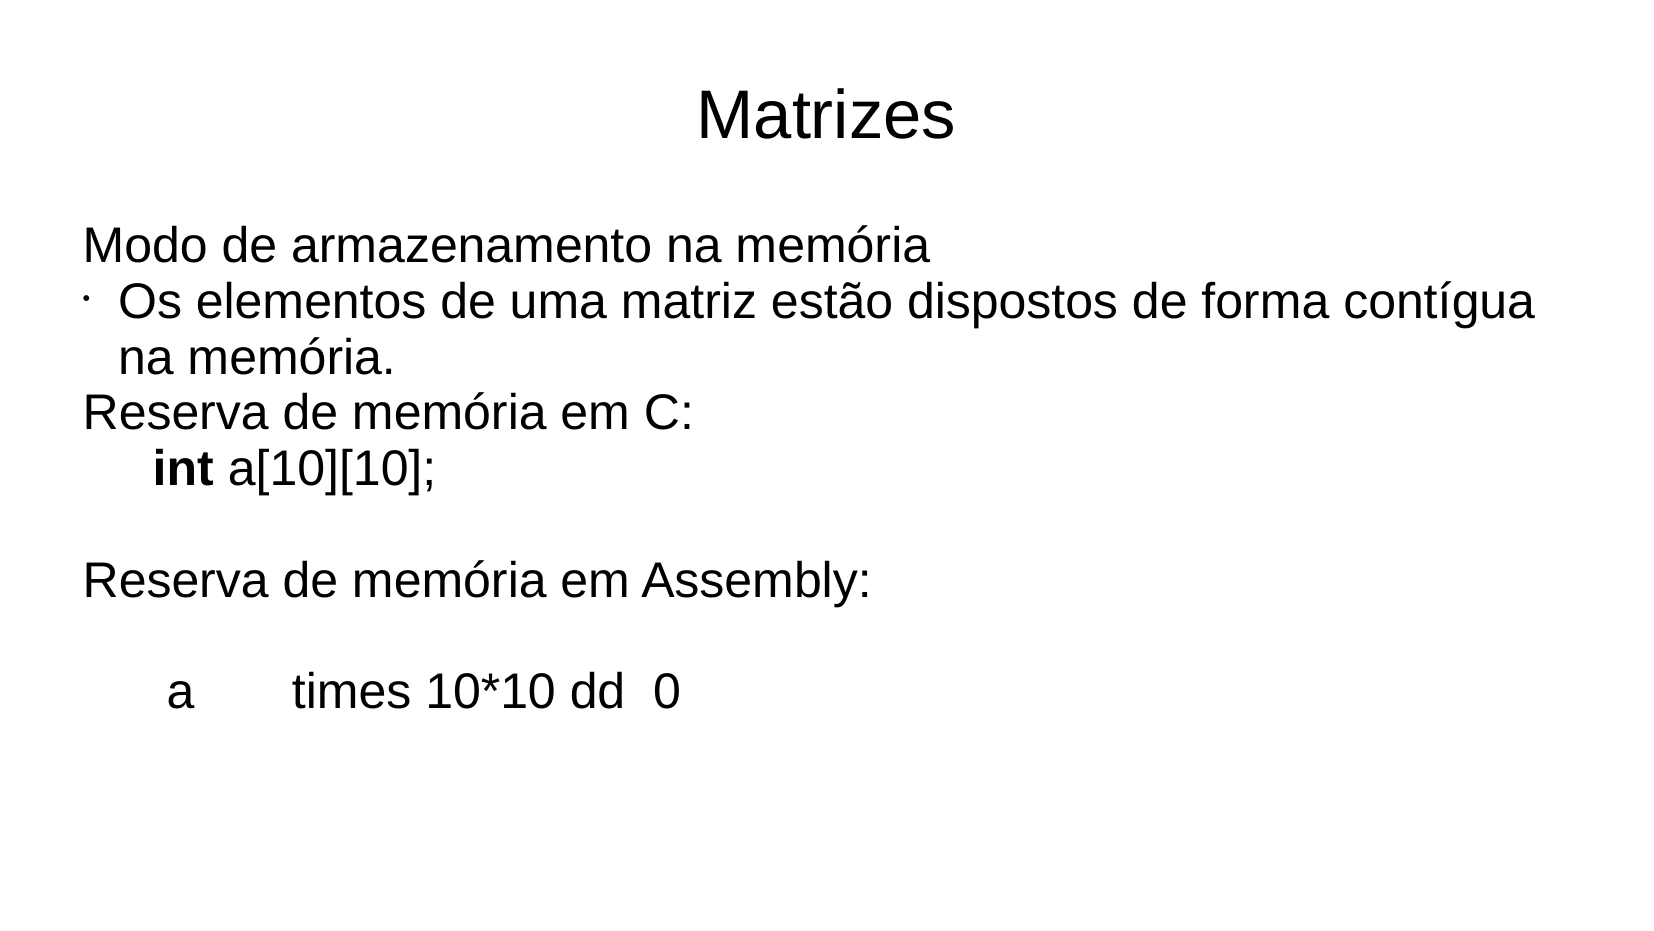

# Matrizes
Modo de armazenamento na memória
Os elementos de uma matriz estão dispostos de forma contígua na memória.
Reserva de memória em C:
 int a[10][10];
Reserva de memória em Assembly:
 a times 10*10 dd 0